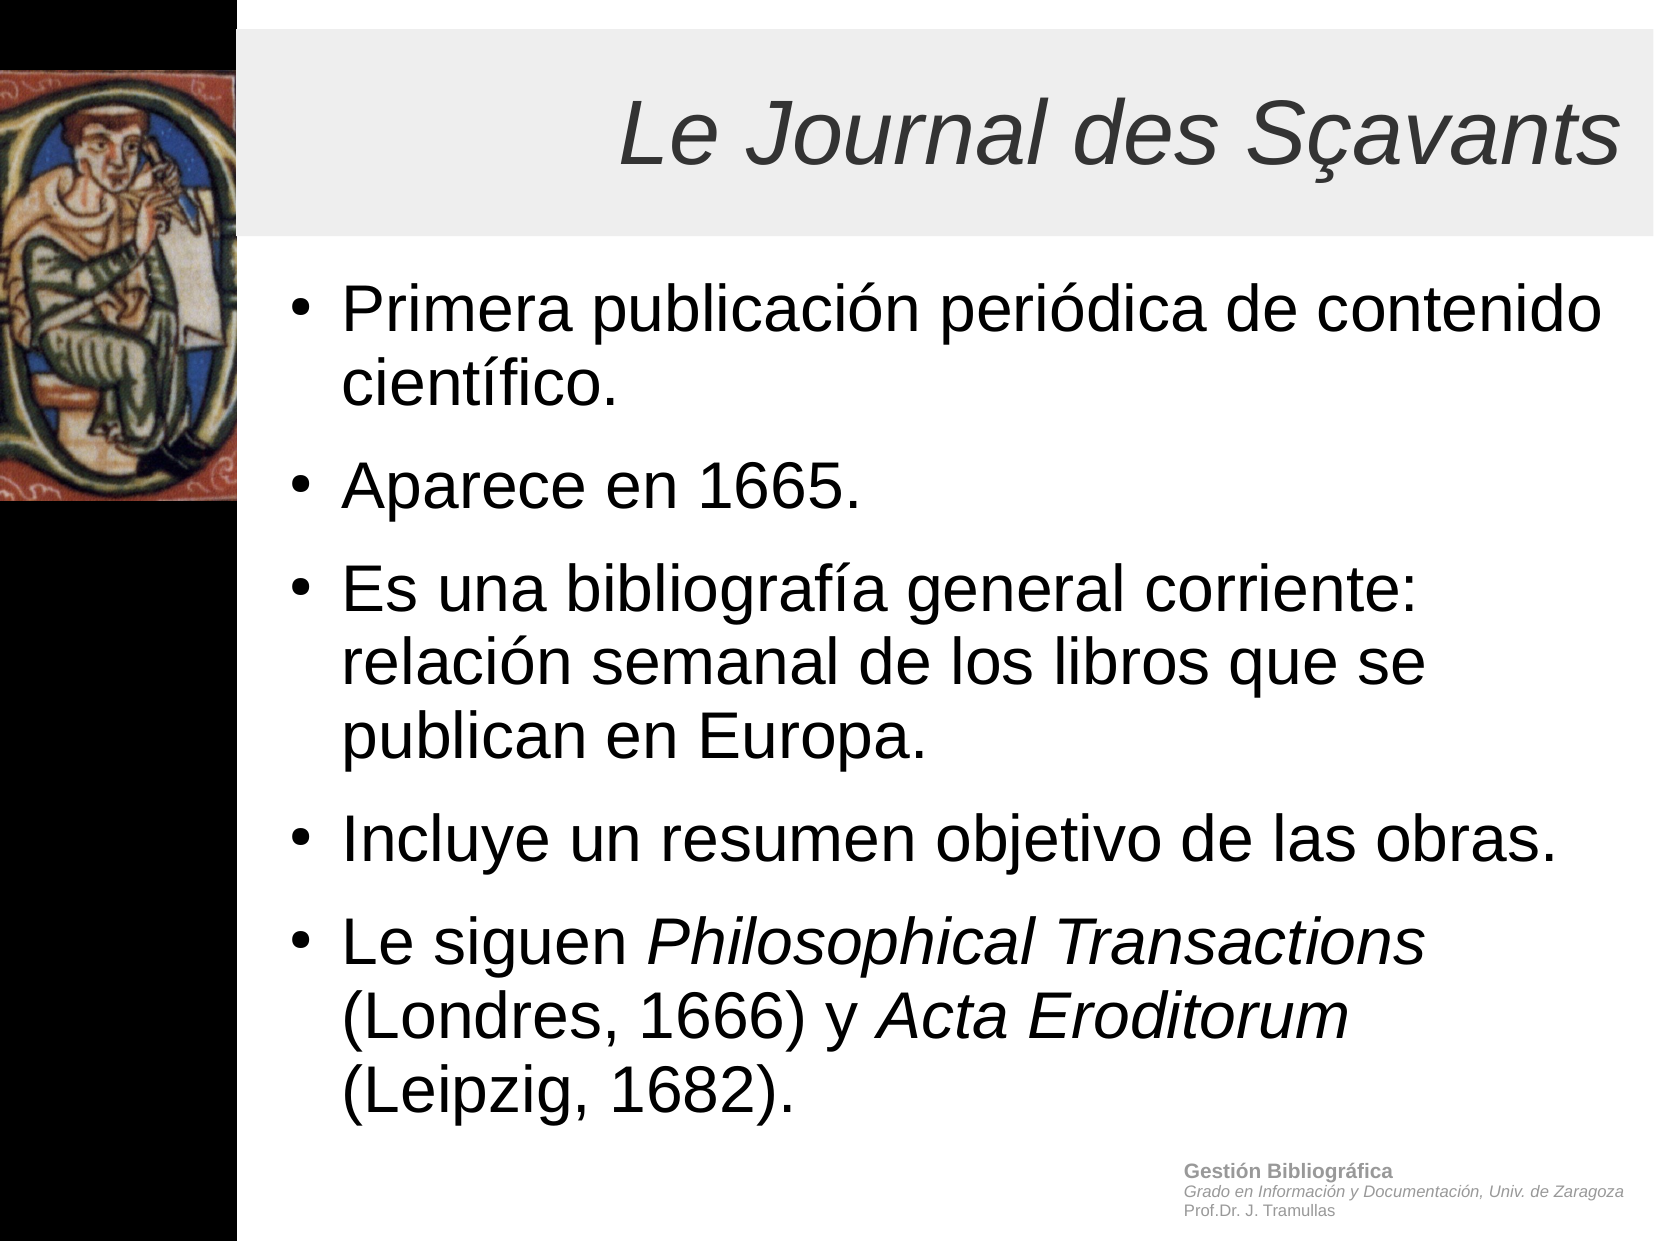

# Le Journal des Sçavants
Primera publicación periódica de contenido científico.
Aparece en 1665.
Es una bibliografía general corriente: relación semanal de los libros que se publican en Europa.
Incluye un resumen objetivo de las obras.
Le siguen Philosophical Transactions (Londres, 1666) y Acta Eroditorum (Leipzig, 1682).